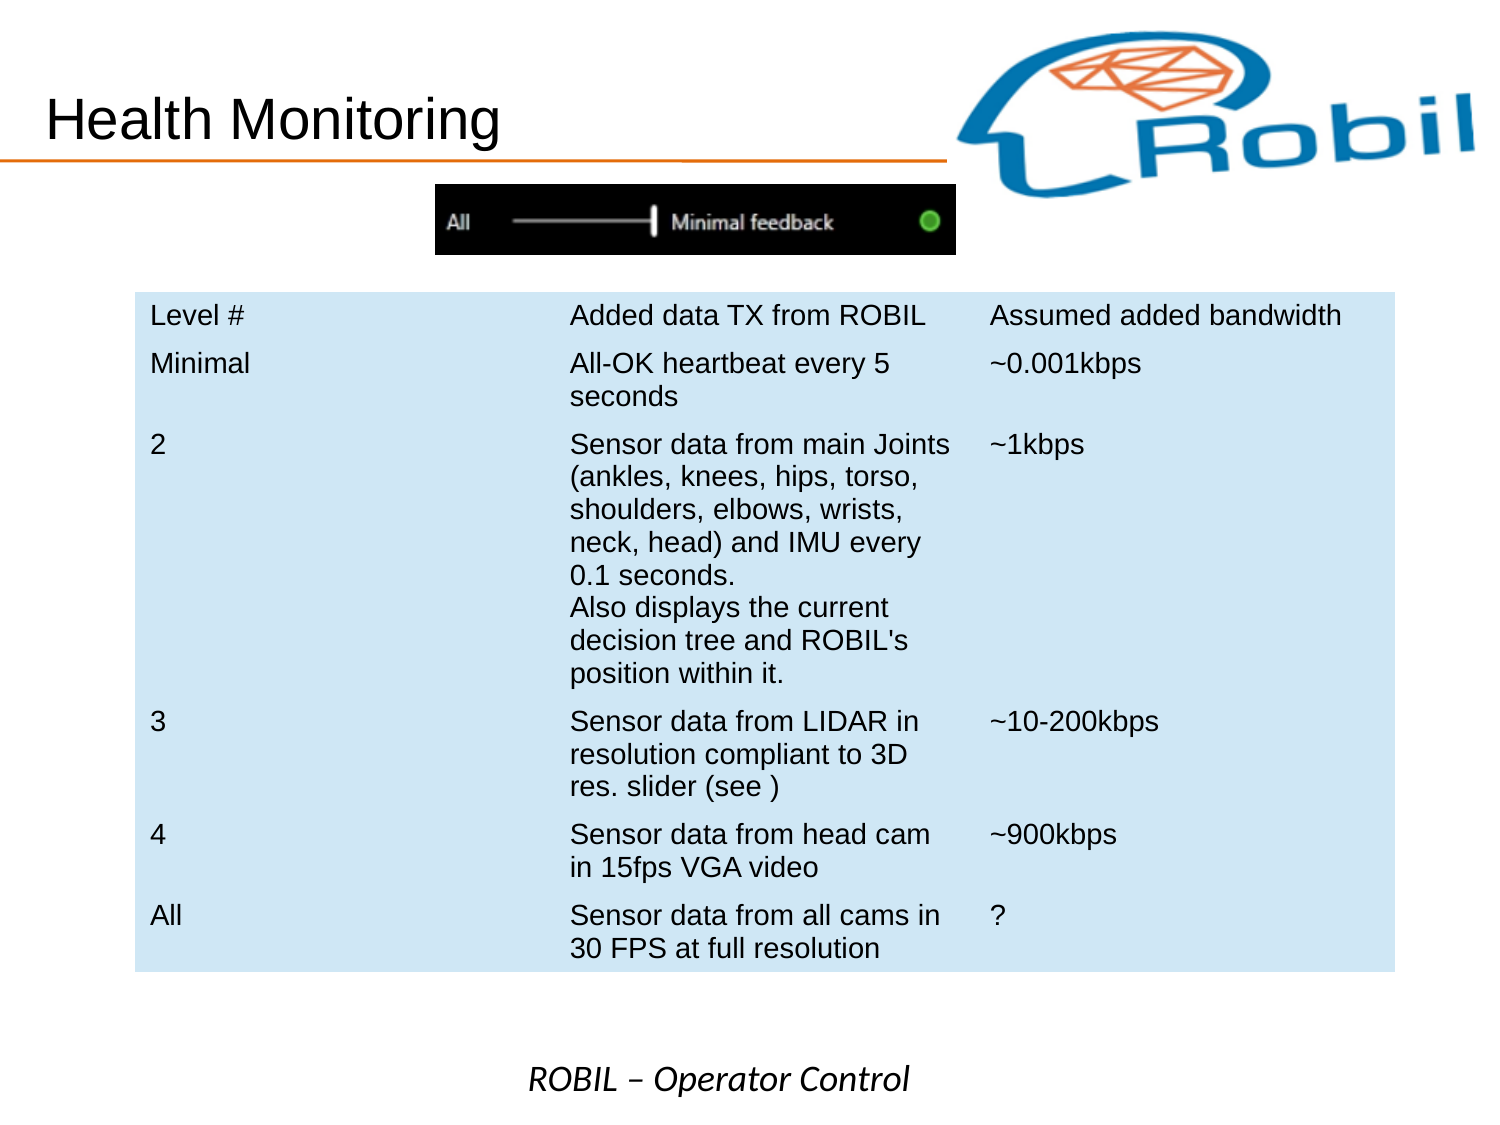

Health Monitoring
| Level # | Added data TX from ROBIL | Assumed added bandwidth |
| --- | --- | --- |
| Minimal | All-OK heartbeat every 5 seconds | ~0.001kbps |
| 2 | Sensor data from main Joints (ankles, knees, hips, torso, shoulders, elbows, wrists, neck, head) and IMU every 0.1 seconds. Also displays the current decision tree and ROBIL's position within it. | ~1kbps |
| 3 | Sensor data from LIDAR in resolution compliant to 3D res. slider (see ) | ~10-200kbps |
| 4 | Sensor data from head cam in 15fps VGA video | ~900kbps |
| All | Sensor data from all cams in 30 FPS at full resolution | ? |
ROBIL – Operator Control